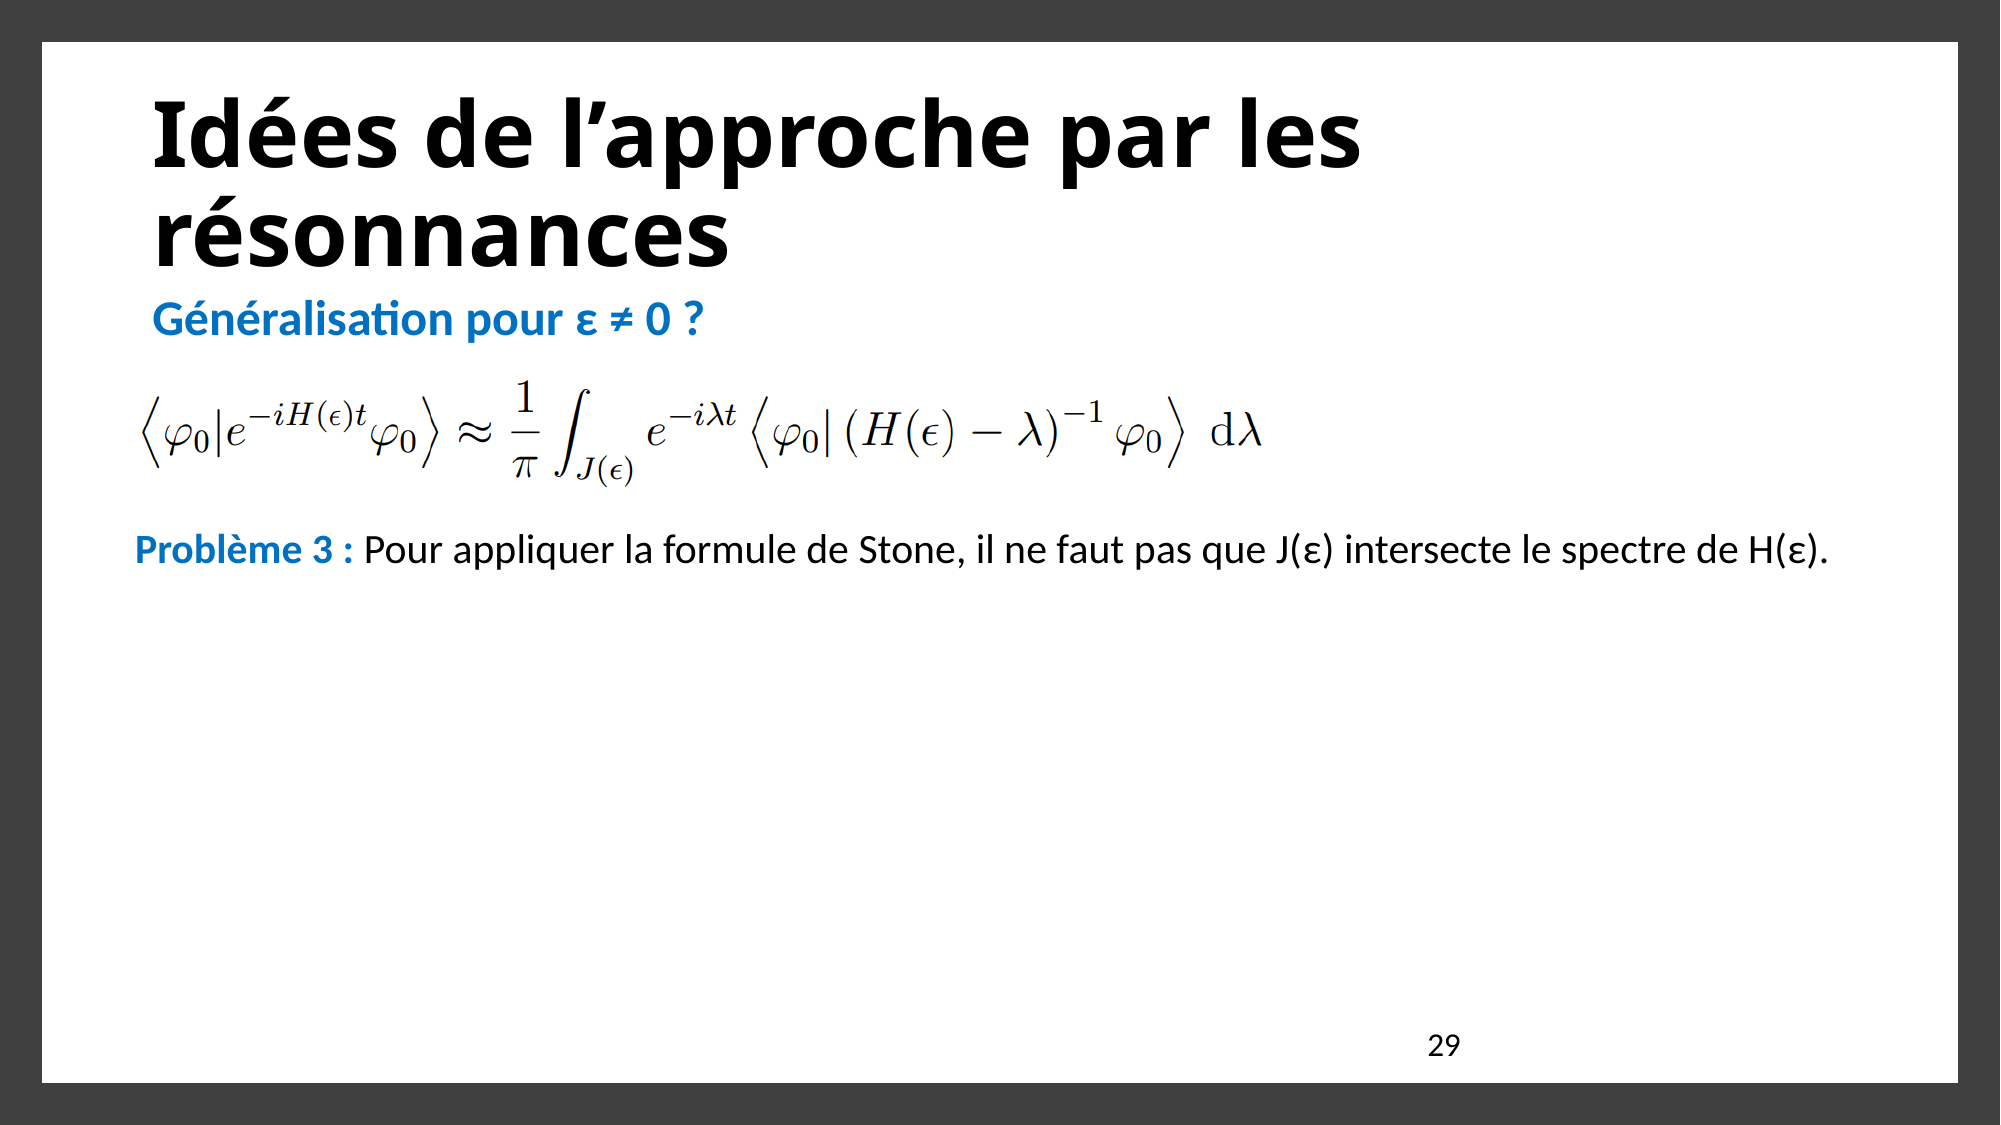

# Idées de l’approche par les résonnances
Généralisation pour ε ≠ 0 ?
Problème 3 : Pour appliquer la formule de Stone, il ne faut pas que J(ε) intersecte le spectre de H(ε).
29